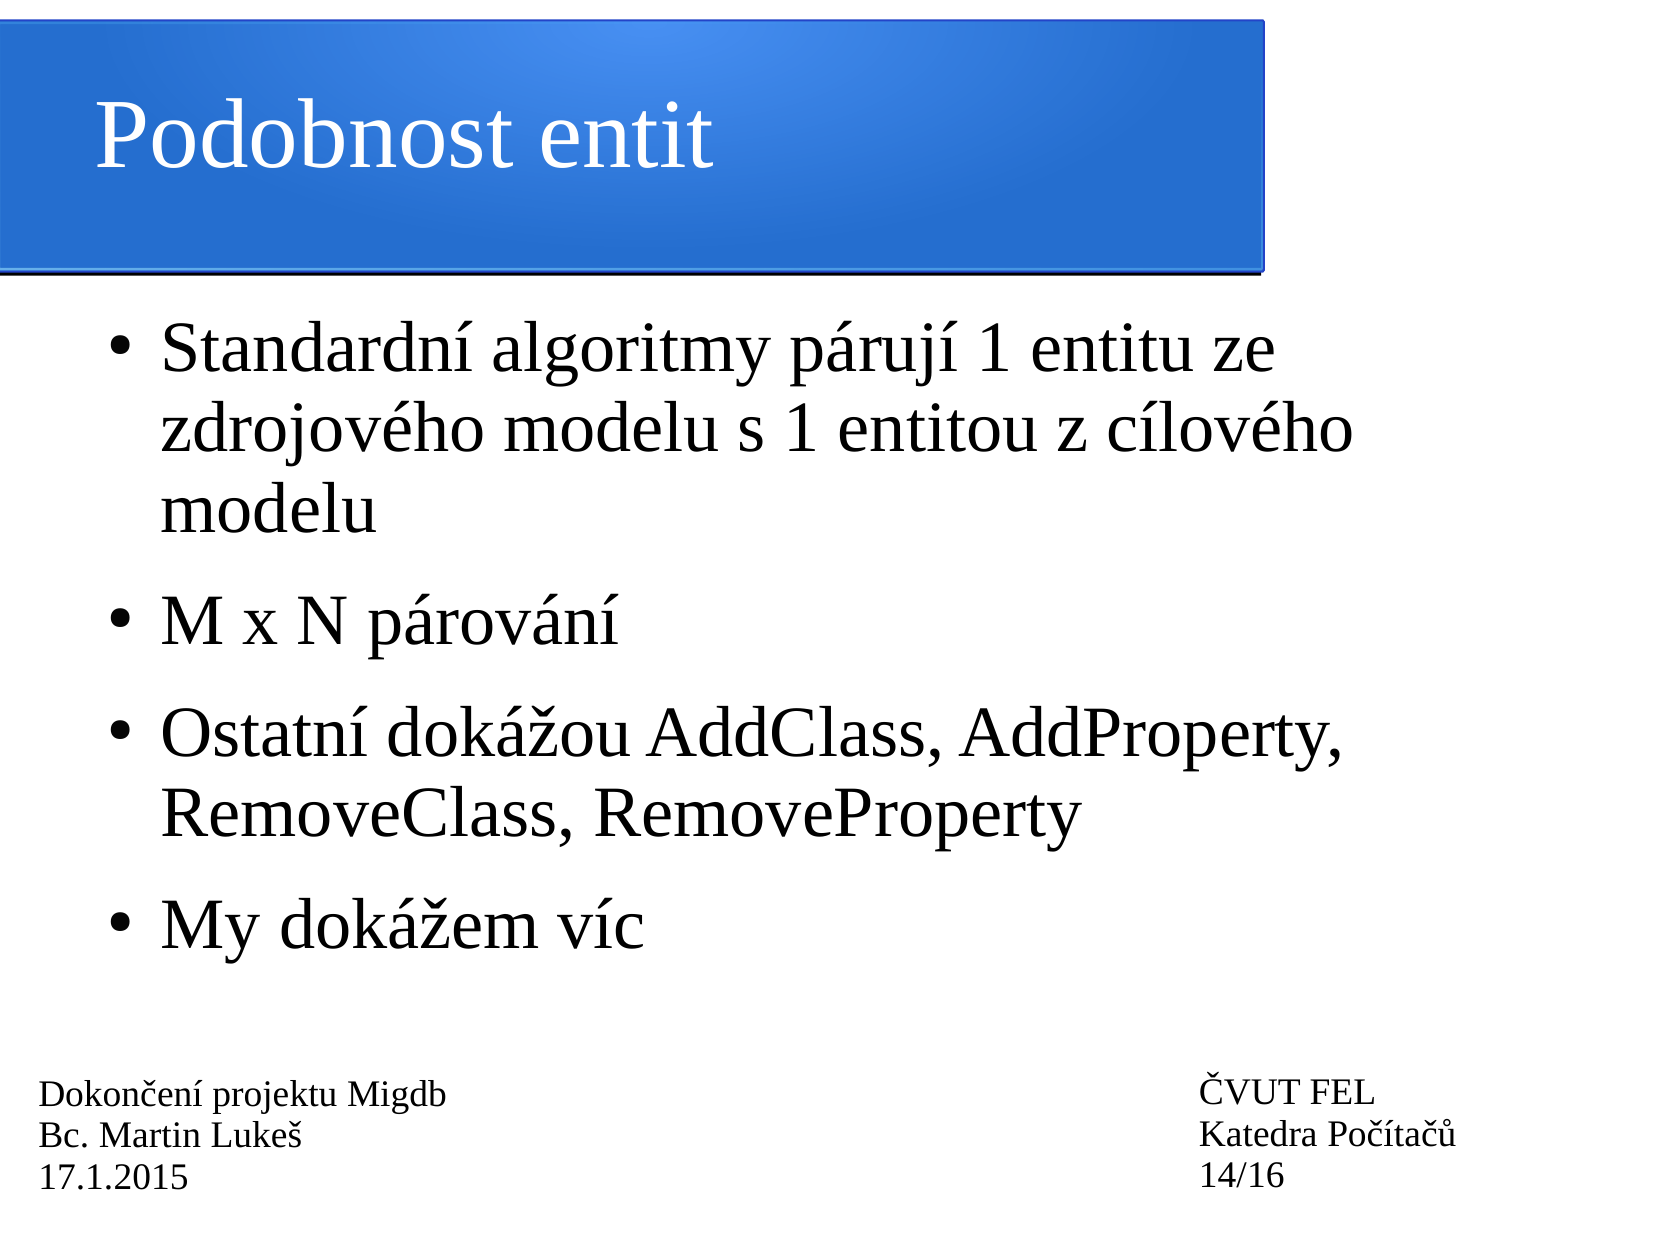

Podobnost entit
# Standardní algoritmy párují 1 entitu ze zdrojového modelu s 1 entitou z cílového modelu
M x N párování
Ostatní dokážou AddClass, AddProperty, RemoveClass, RemoveProperty
My dokážem víc
ČVUT FEL
Katedra Počítačů
Dokončení projektu Migdb
Bc. Martin Lukeš
17.1.2015
ČVUT FEL
Katedra počítačů
ČVUT FEL
Katedra počítačů
ČVUT FEL
Katedra počítačů